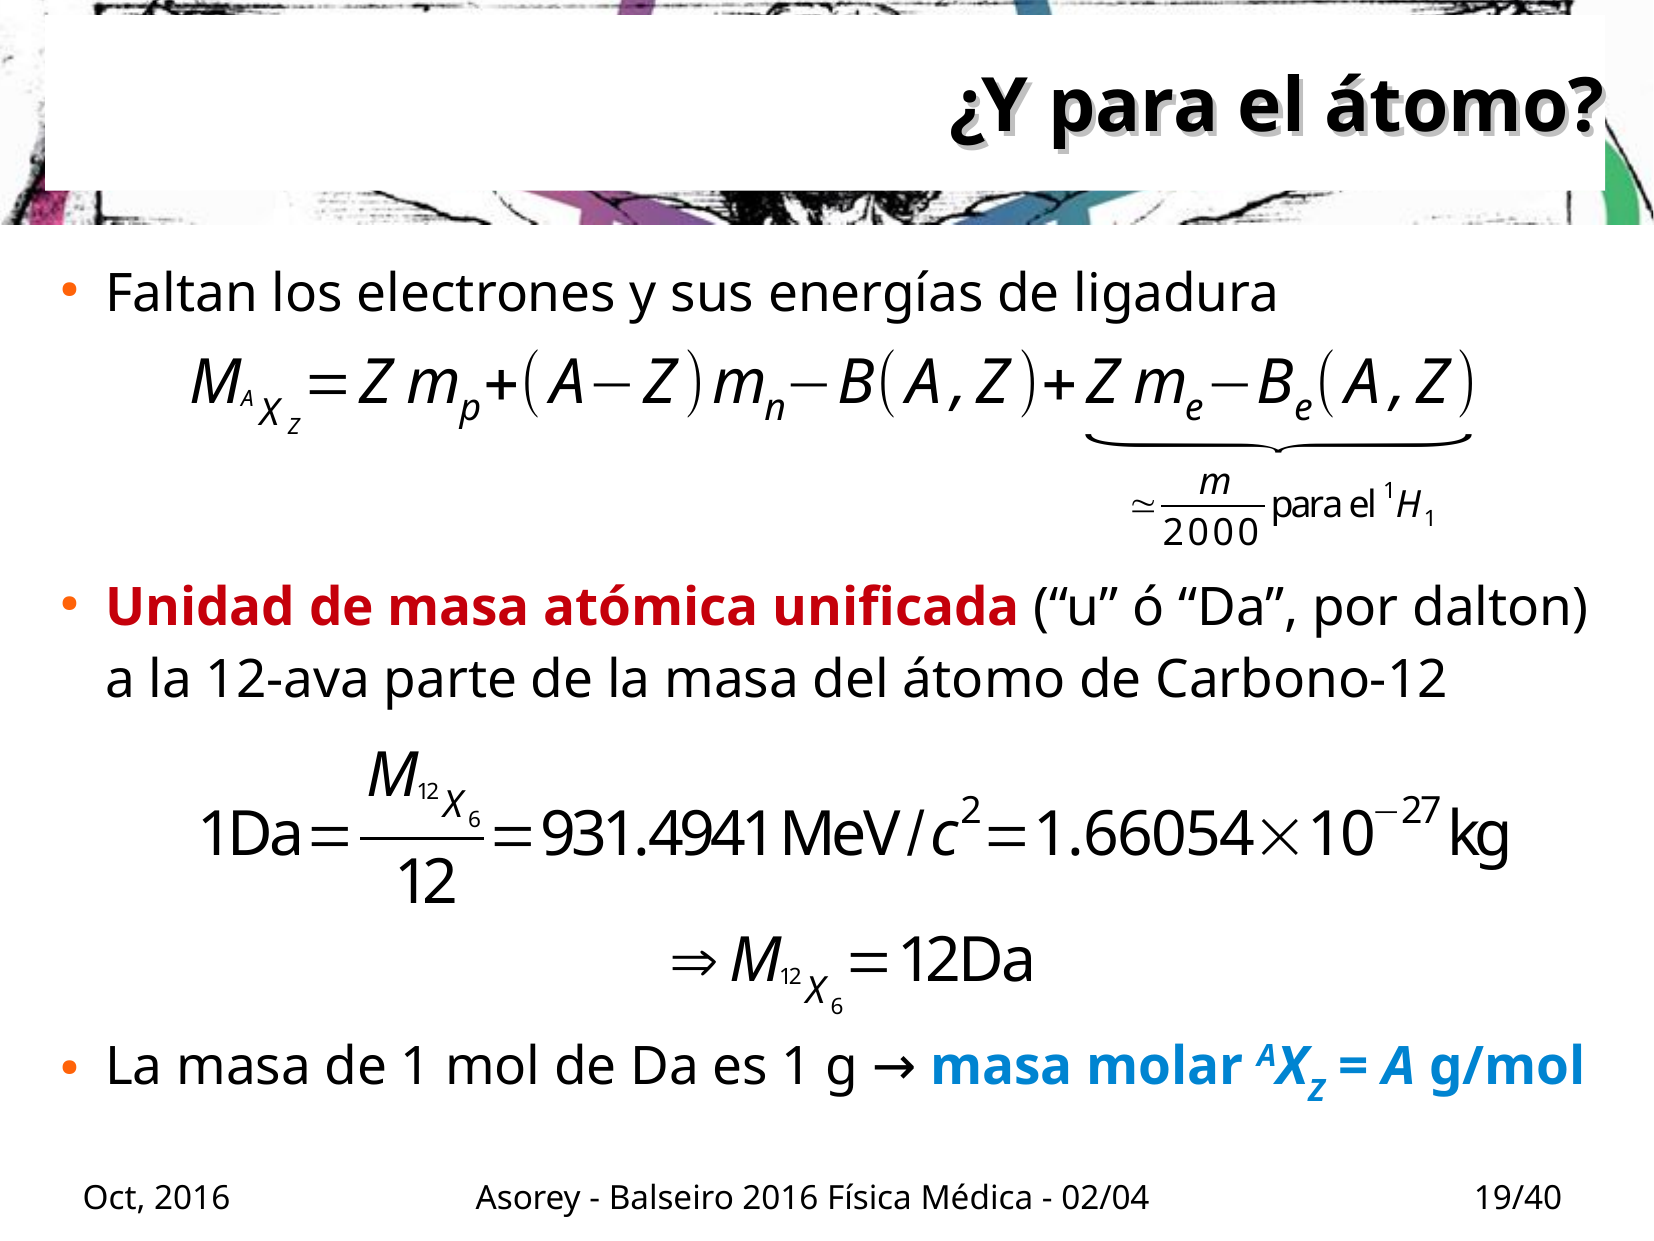

# ¿Y para el átomo?
Faltan los electrones y sus energías de ligadura
Unidad de masa atómica unificada (“u” ó “Da”, por dalton) a la 12-ava parte de la masa del átomo de Carbono-12
La masa de 1 mol de Da es 1 g → masa molar AXZ = A g/mol
Oct, 2016
Asorey - Balseiro 2016 Física Médica - 02/04
19